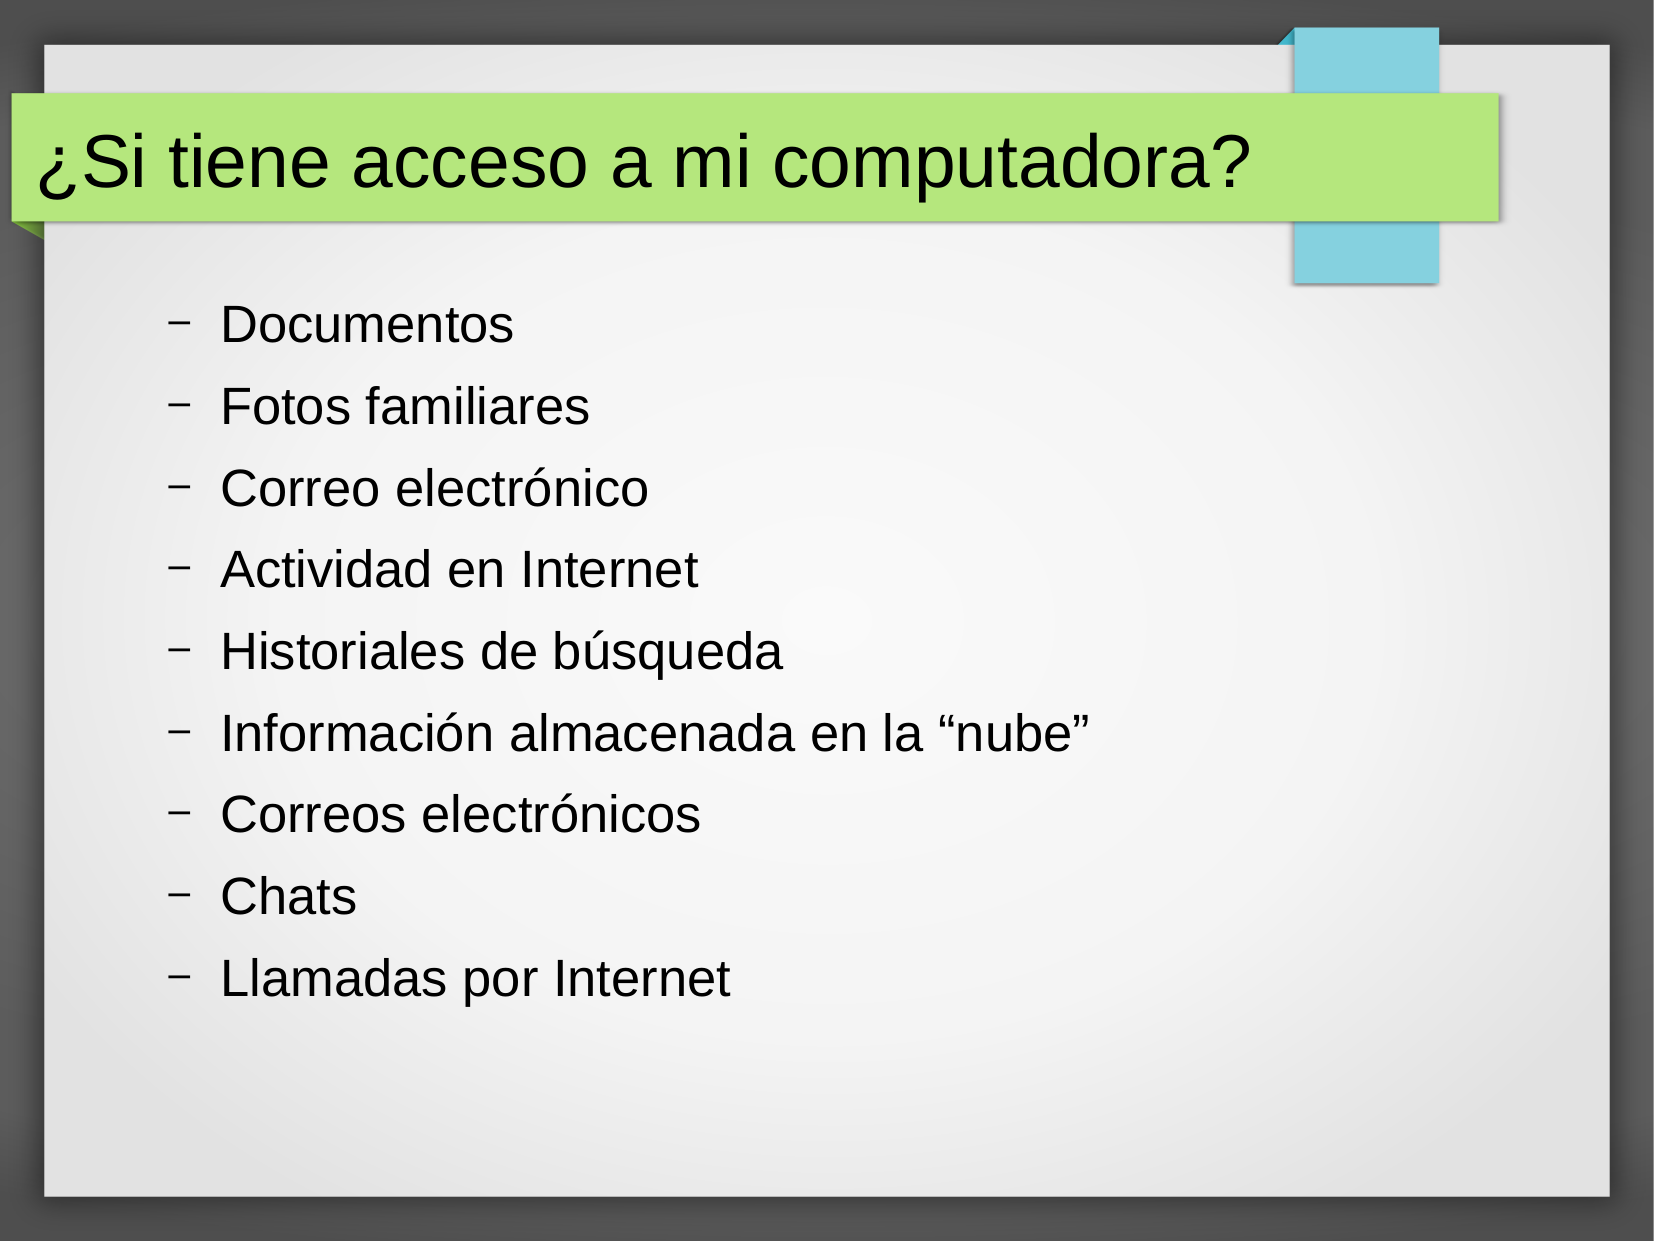

# ¿Si tiene acceso a mi computadora?
Documentos
Fotos familiares
Correo electrónico
Actividad en Internet
Historiales de búsqueda
Información almacenada en la “nube”
Correos electrónicos
Chats
Llamadas por Internet